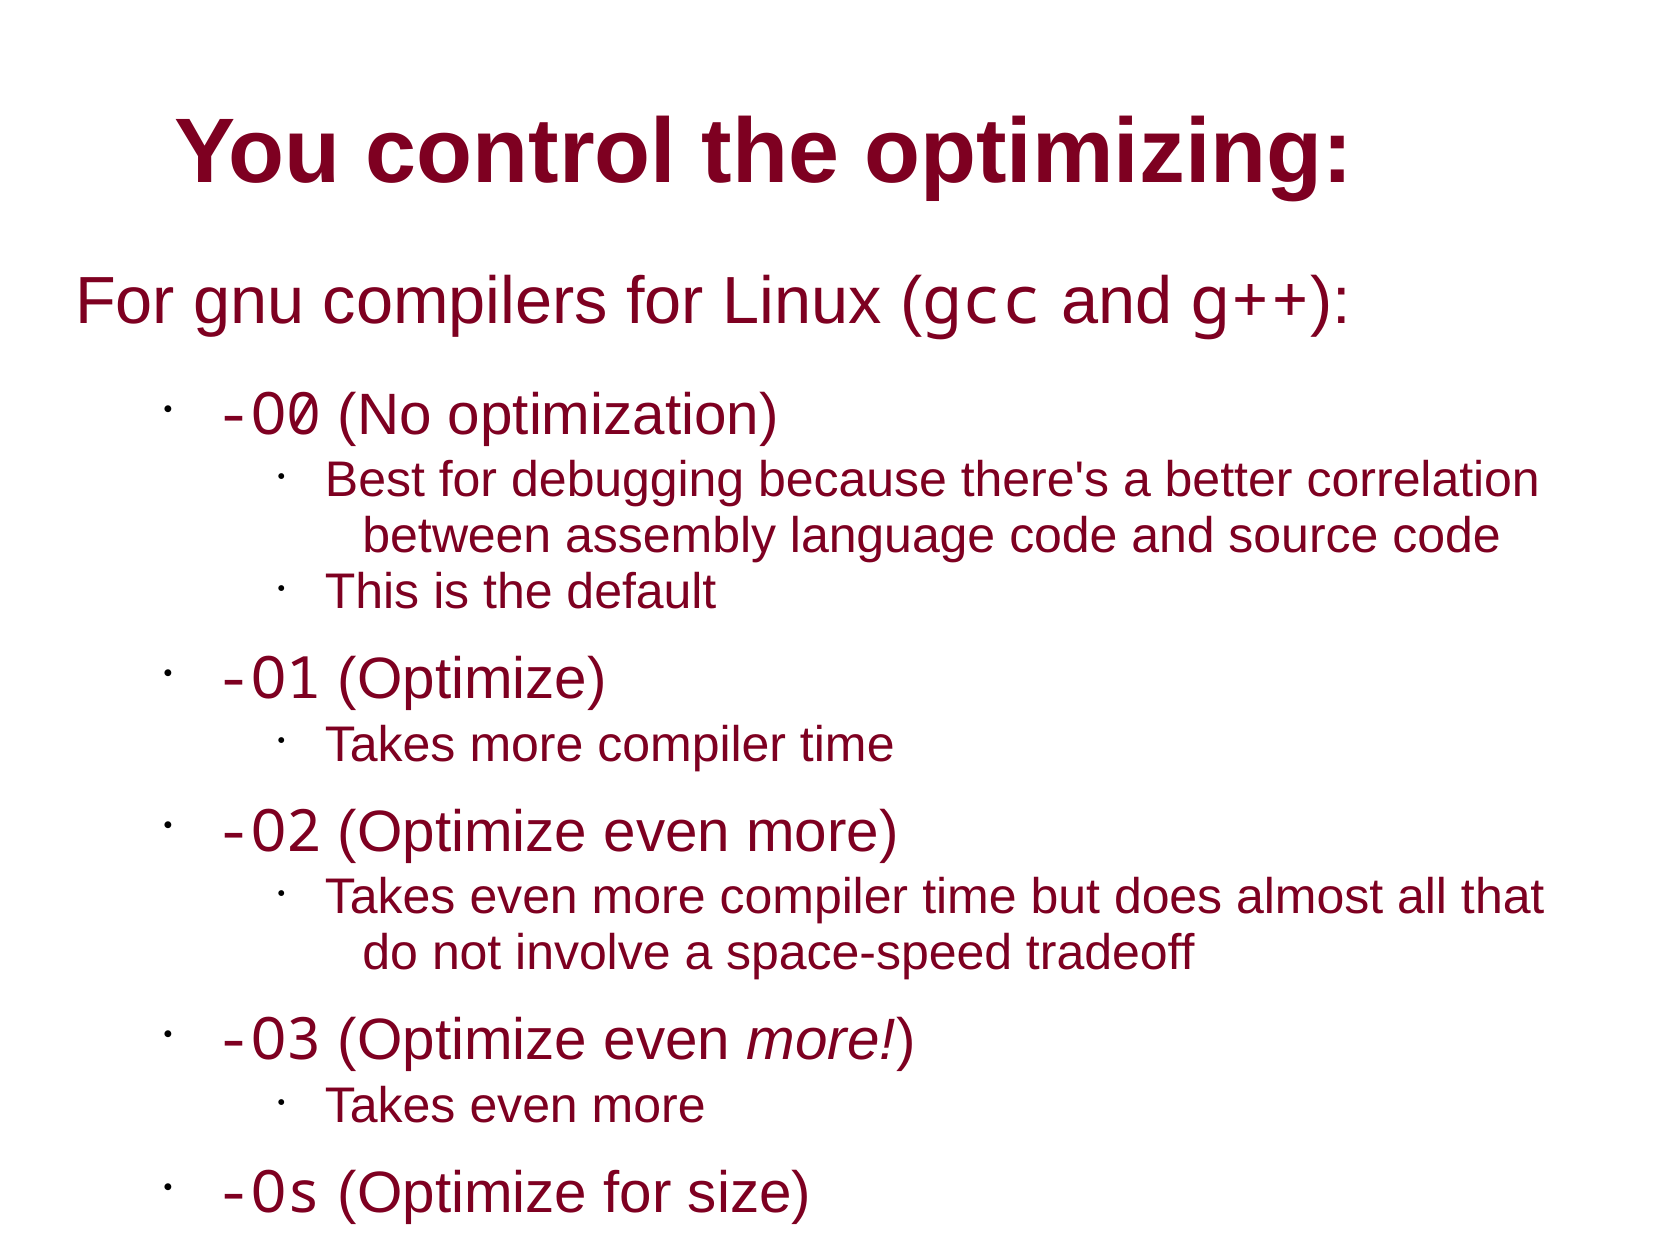

# You control the optimizing:
For gnu compilers for Linux (gcc and g++):
-O0 (No optimization)
Best for debugging because there's a better correlation between assembly language code and source code
This is the default
-O1 (Optimize)
Takes more compiler time
-O2 (Optimize even more)
Takes even more compiler time but does almost all that do not involve a space-speed tradeoff
-O3 (Optimize even more!)
Takes even more
-Os (Optimize for size)